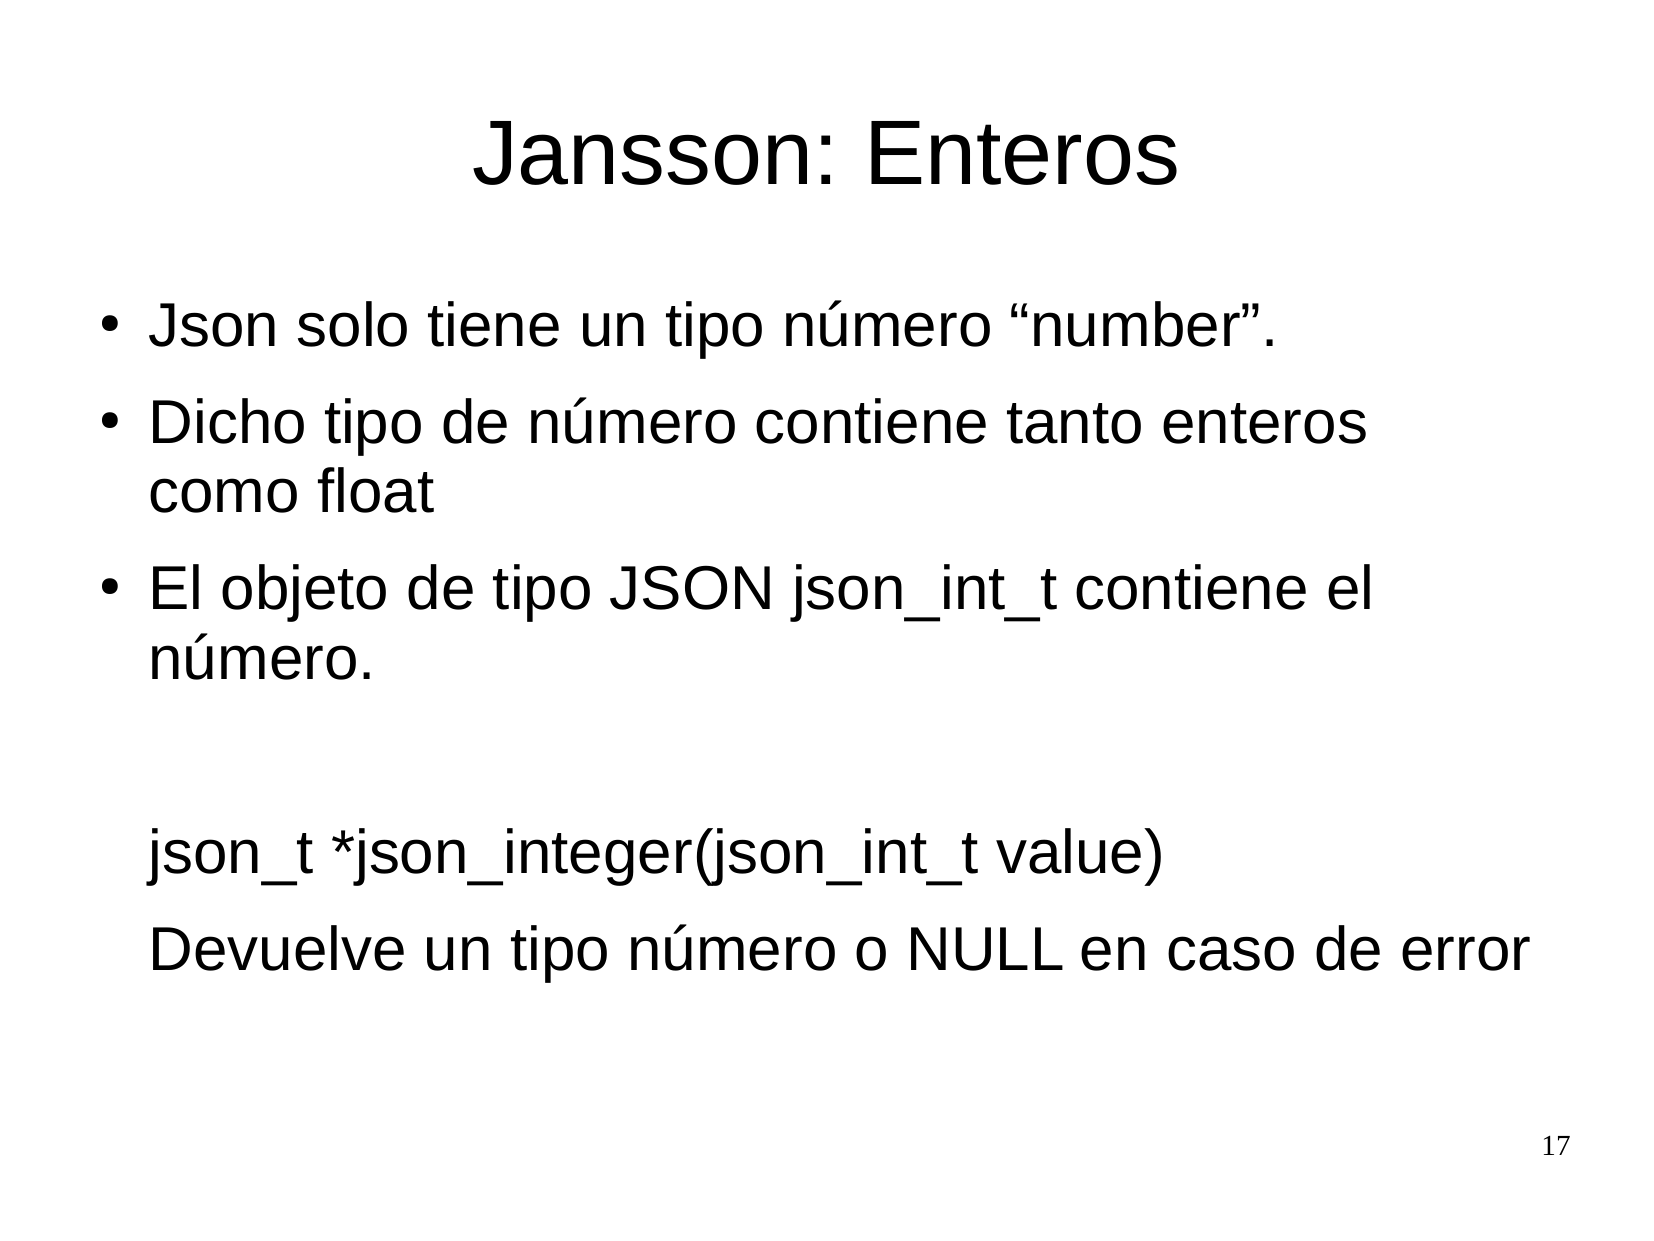

# Jansson: Enteros
Json solo tiene un tipo número “number”.
Dicho tipo de número contiene tanto enteros como float
El objeto de tipo JSON json_int_t contiene el número.
json_t *json_integer(json_int_t value)
Devuelve un tipo número o NULL en caso de error
17